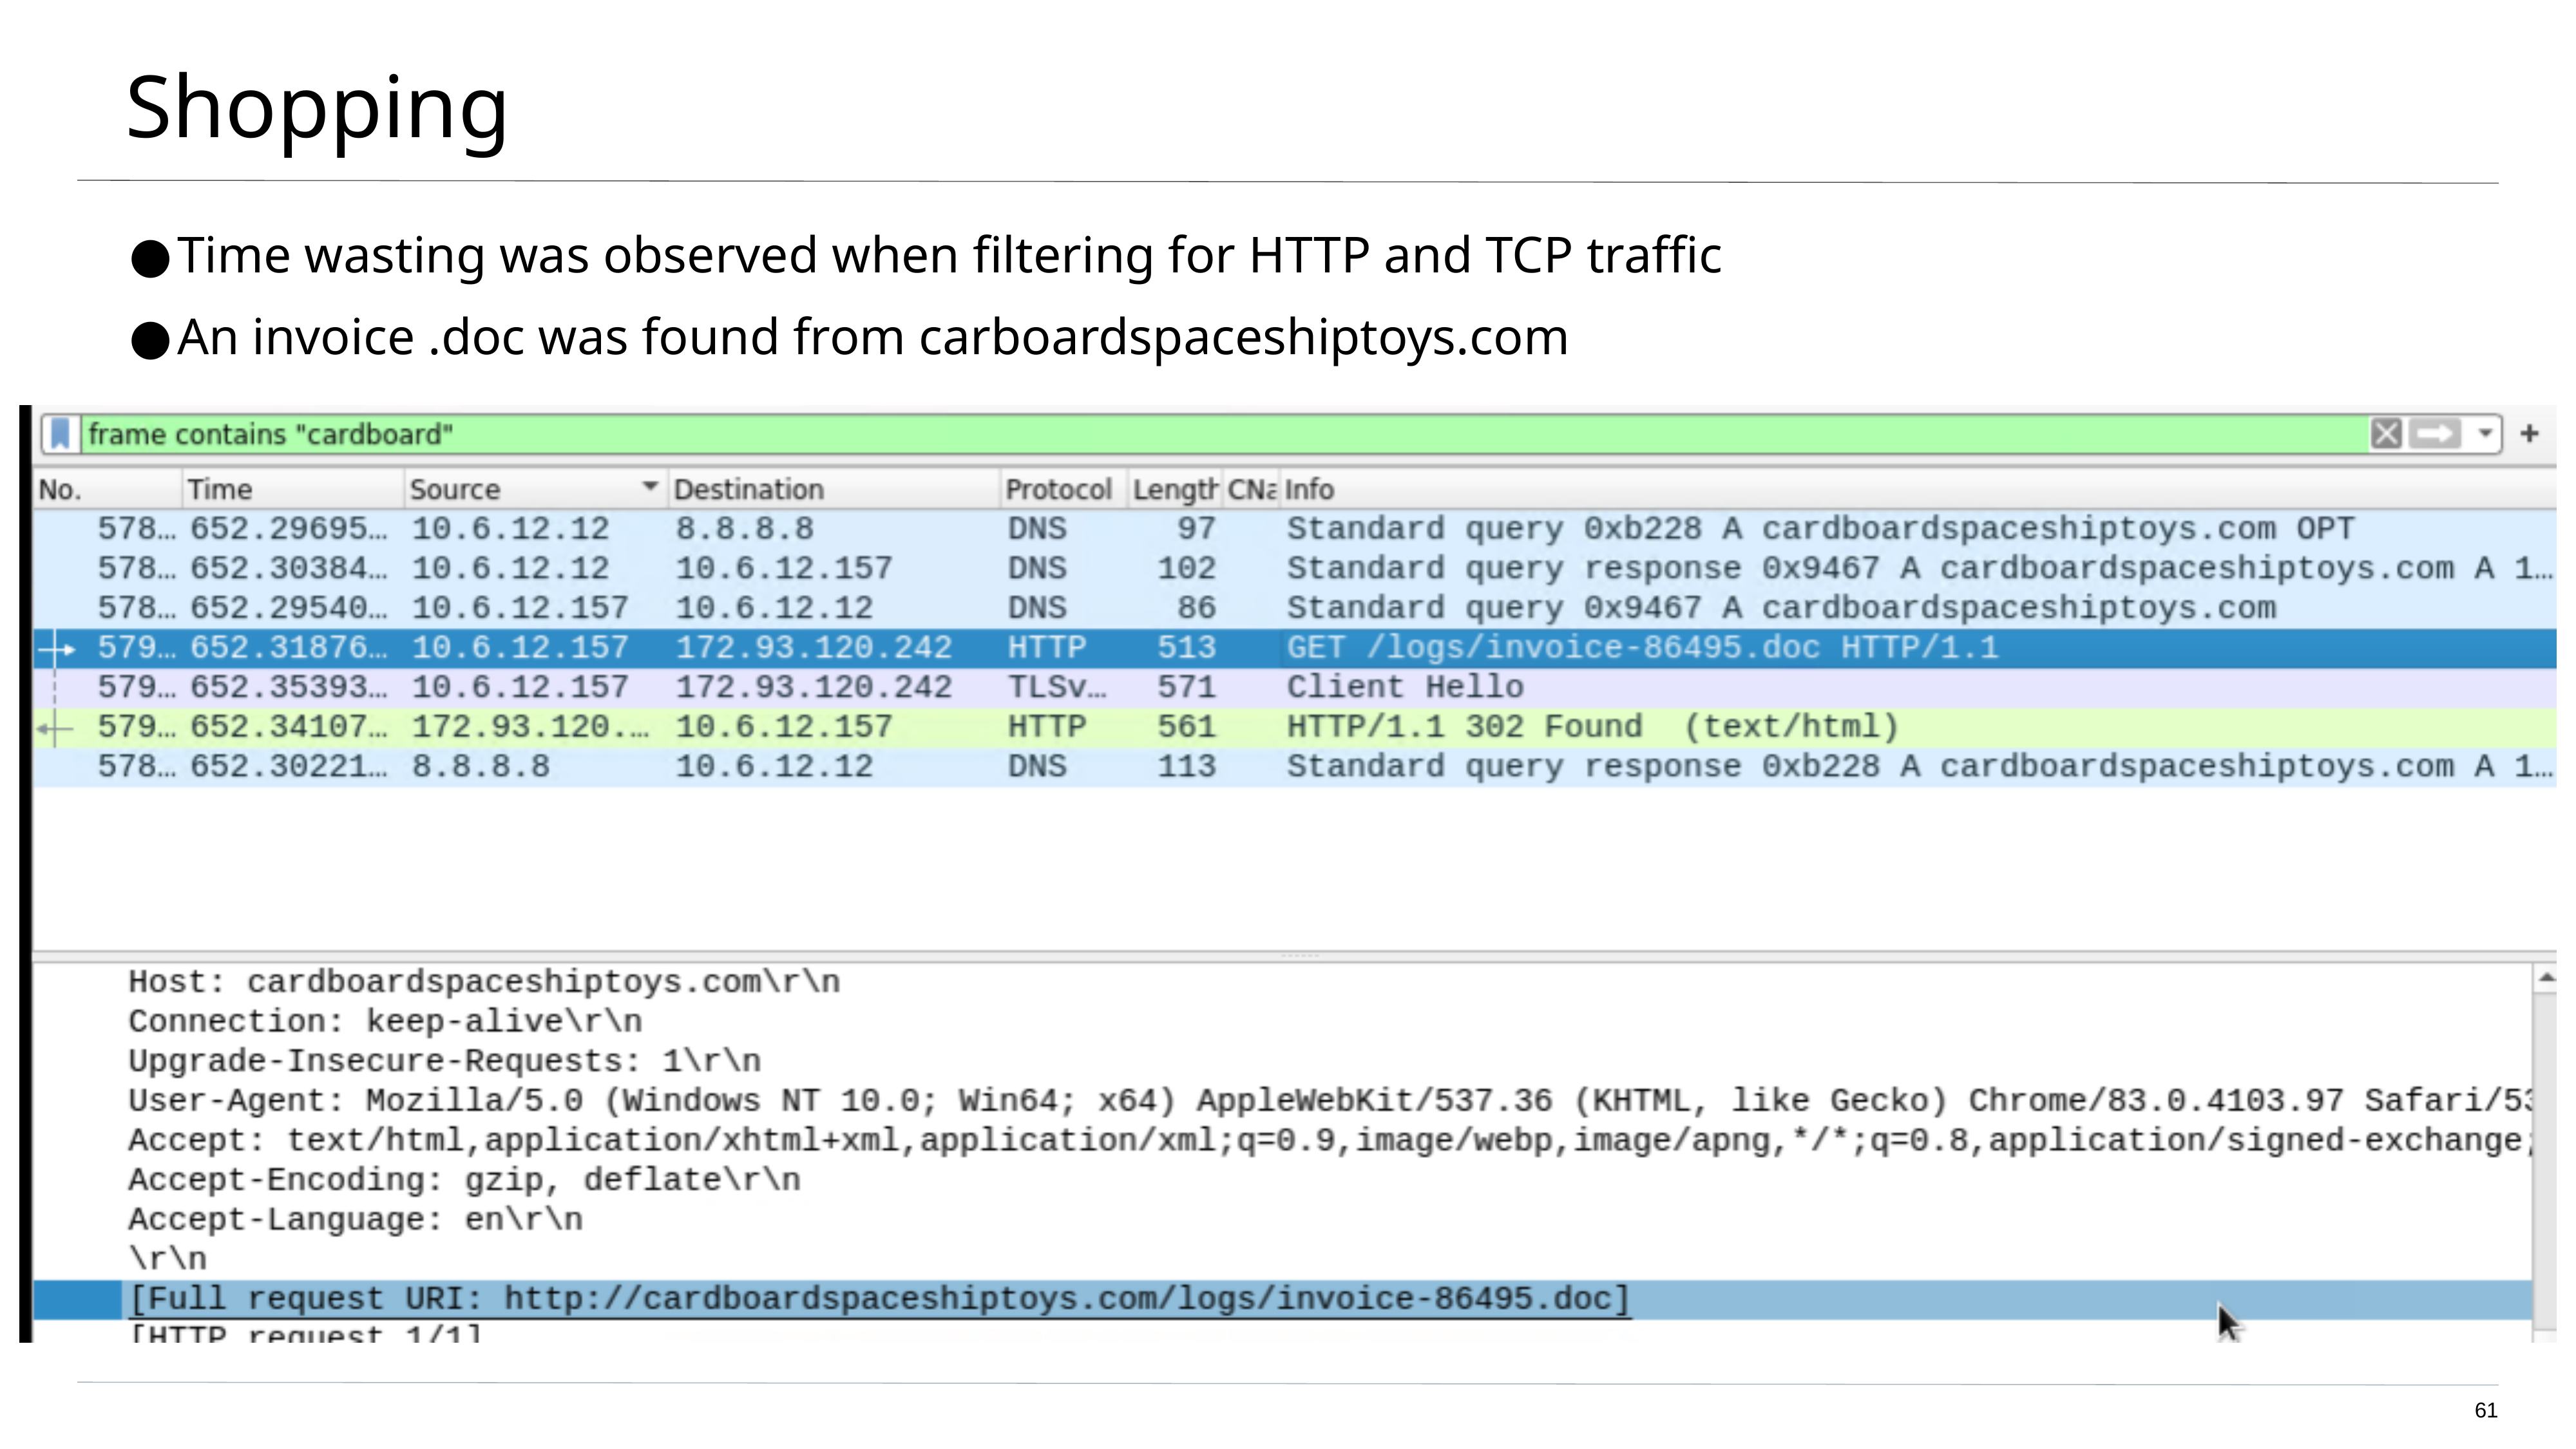

# Shopping
Time wasting was observed when filtering for HTTP and TCP traffic
An invoice .doc was found from carboardspaceshiptoys.com